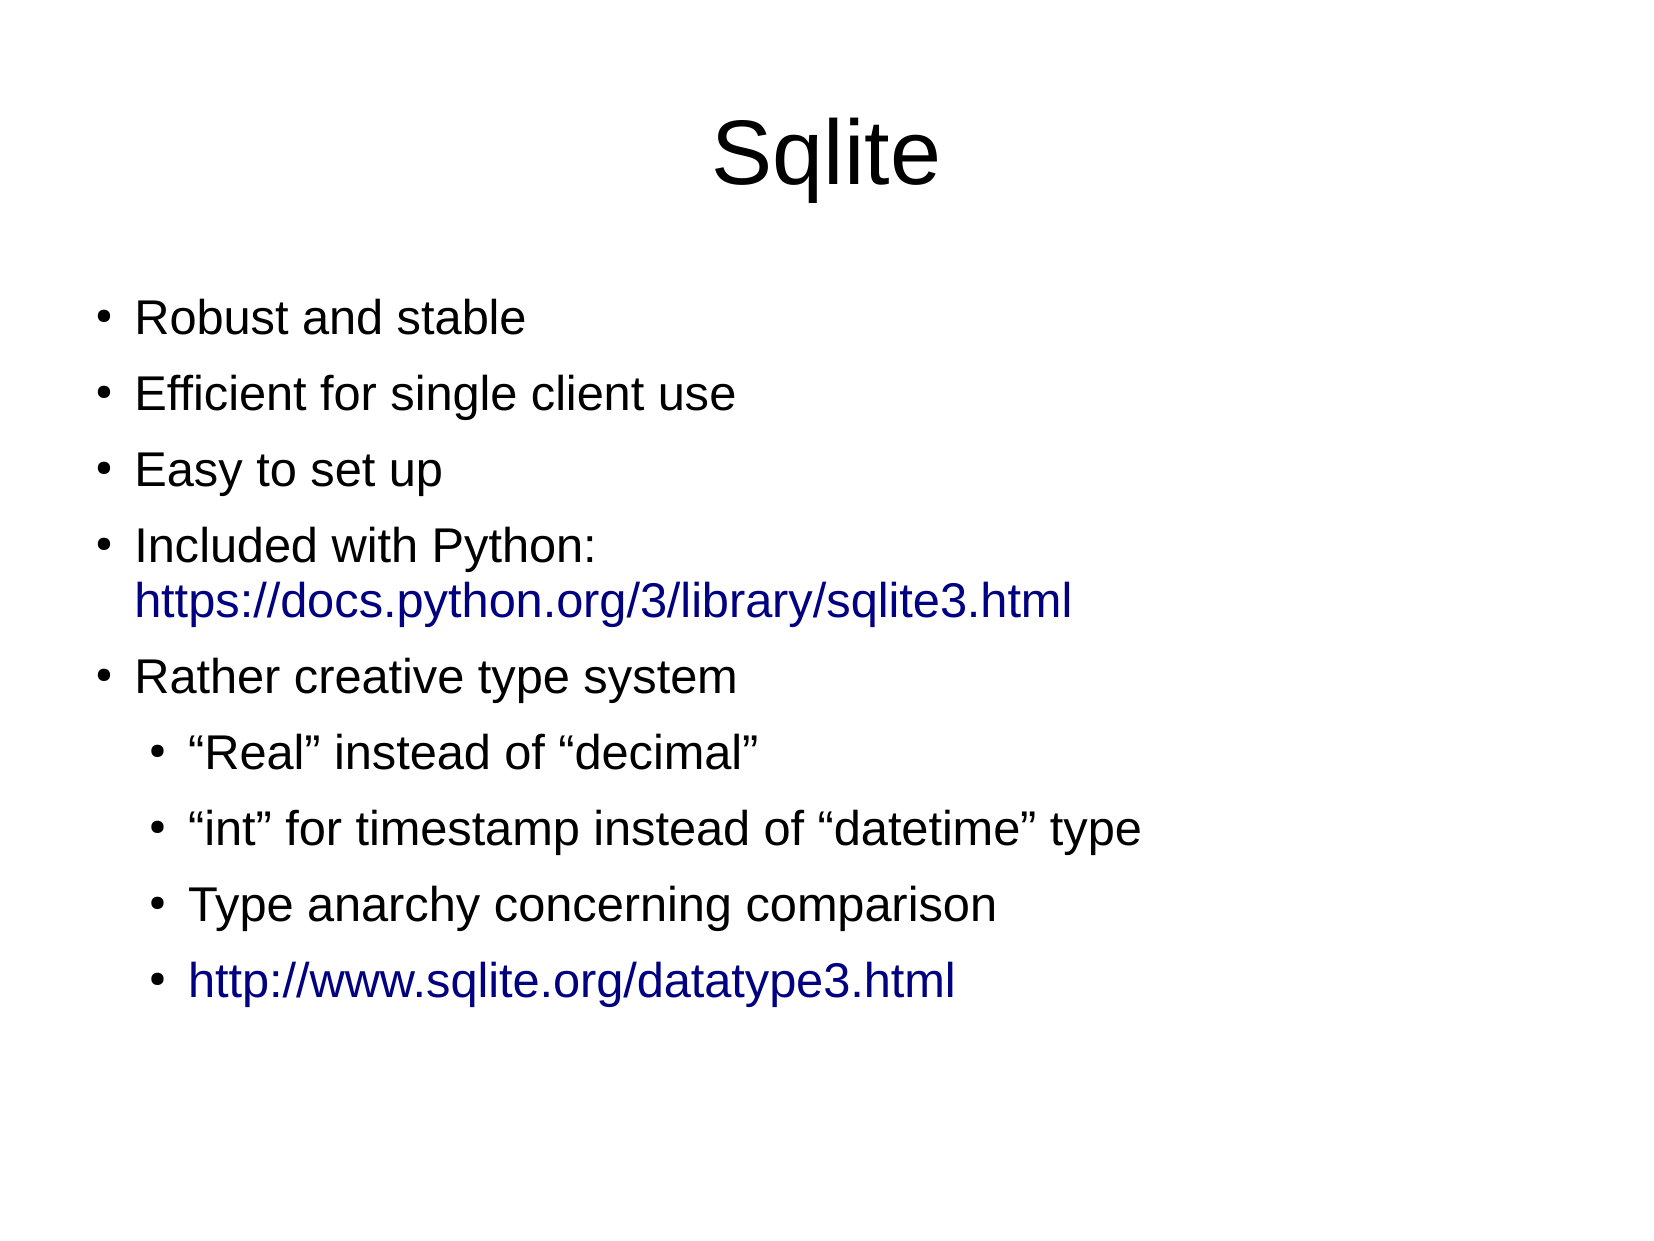

# Sqlite
Robust and stable
Efficient for single client use
Easy to set up
Included with Python:
https://docs.python.org/3/library/sqlite3.html
Rather creative type system
“Real” instead of “decimal”
“int” for timestamp instead of “datetime” type
Type anarchy concerning comparison
http://www.sqlite.org/datatype3.html